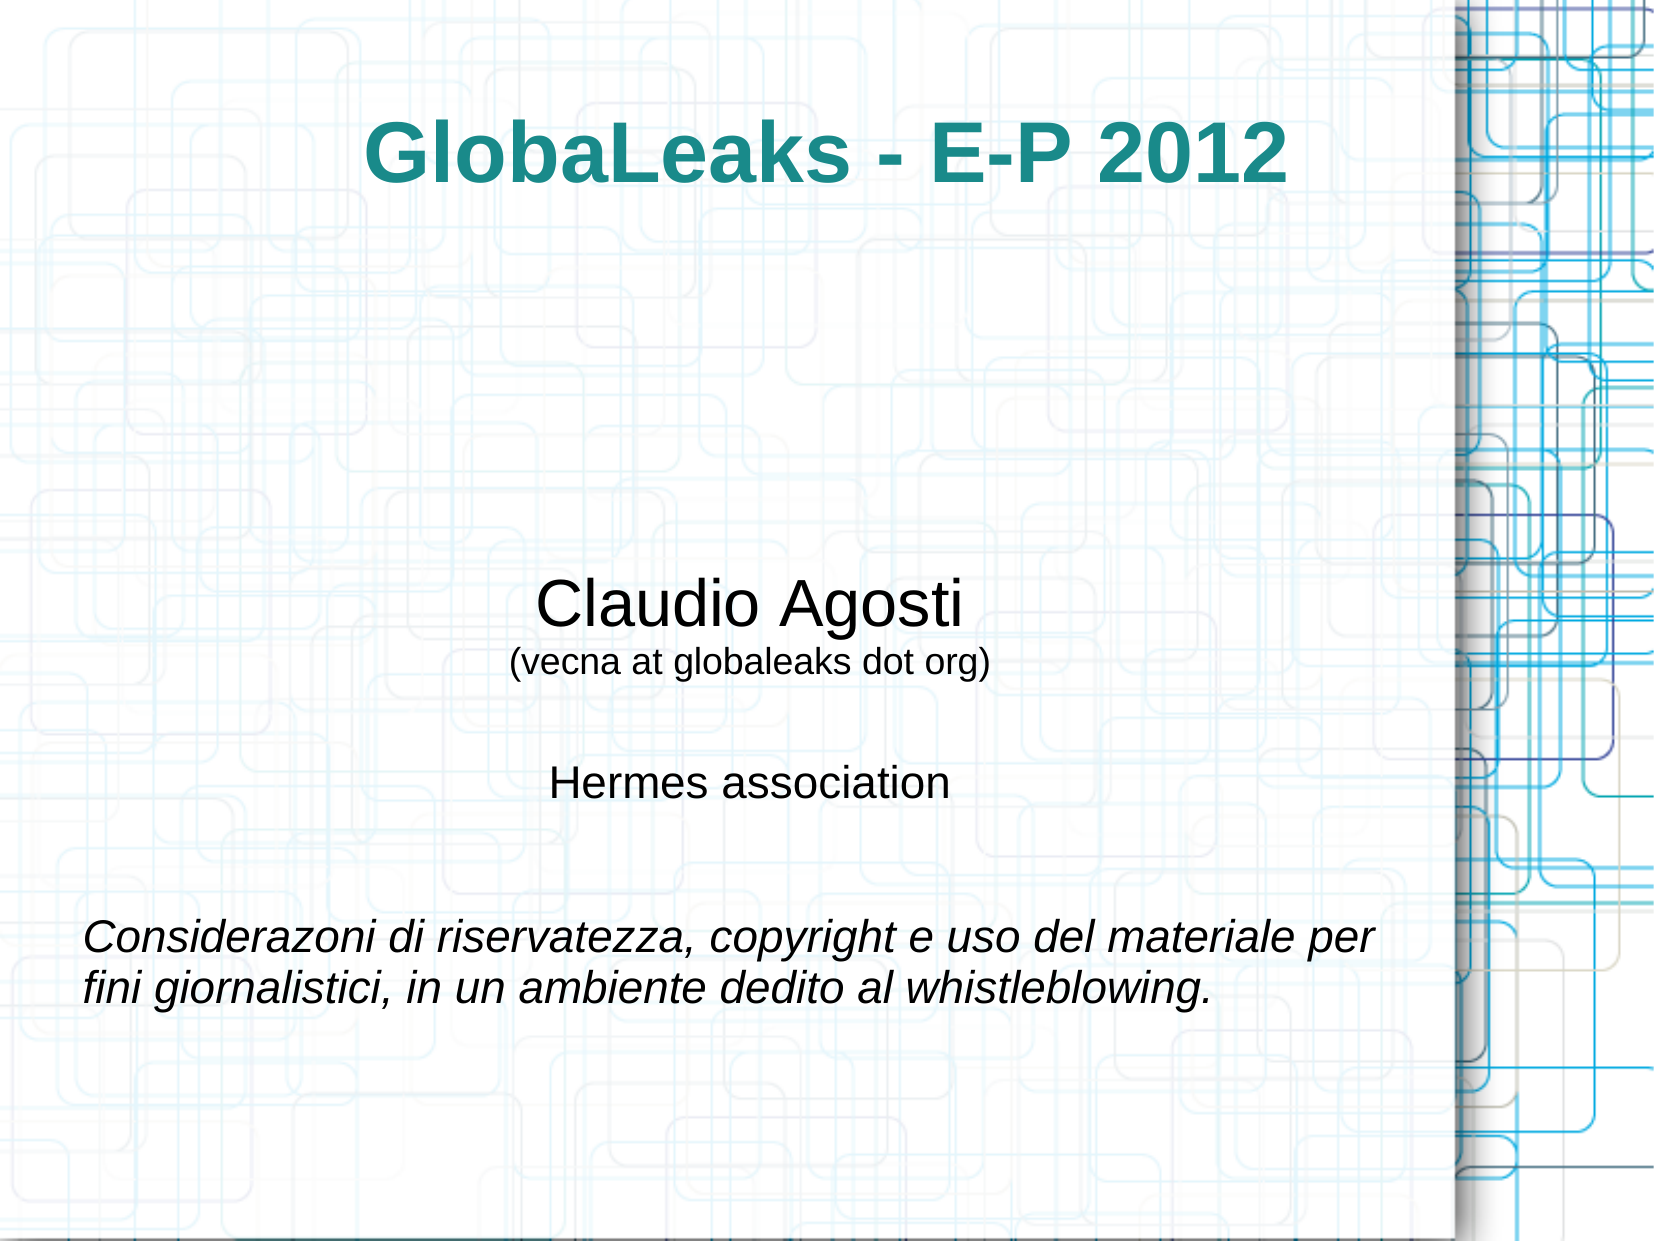

# GlobaLeaks - E-P 2012
Claudio Agosti
(vecna at globaleaks dot org)
Hermes association
Considerazoni di riservatezza, copyright e uso del materiale per fini giornalistici, in un ambiente dedito al whistleblowing.